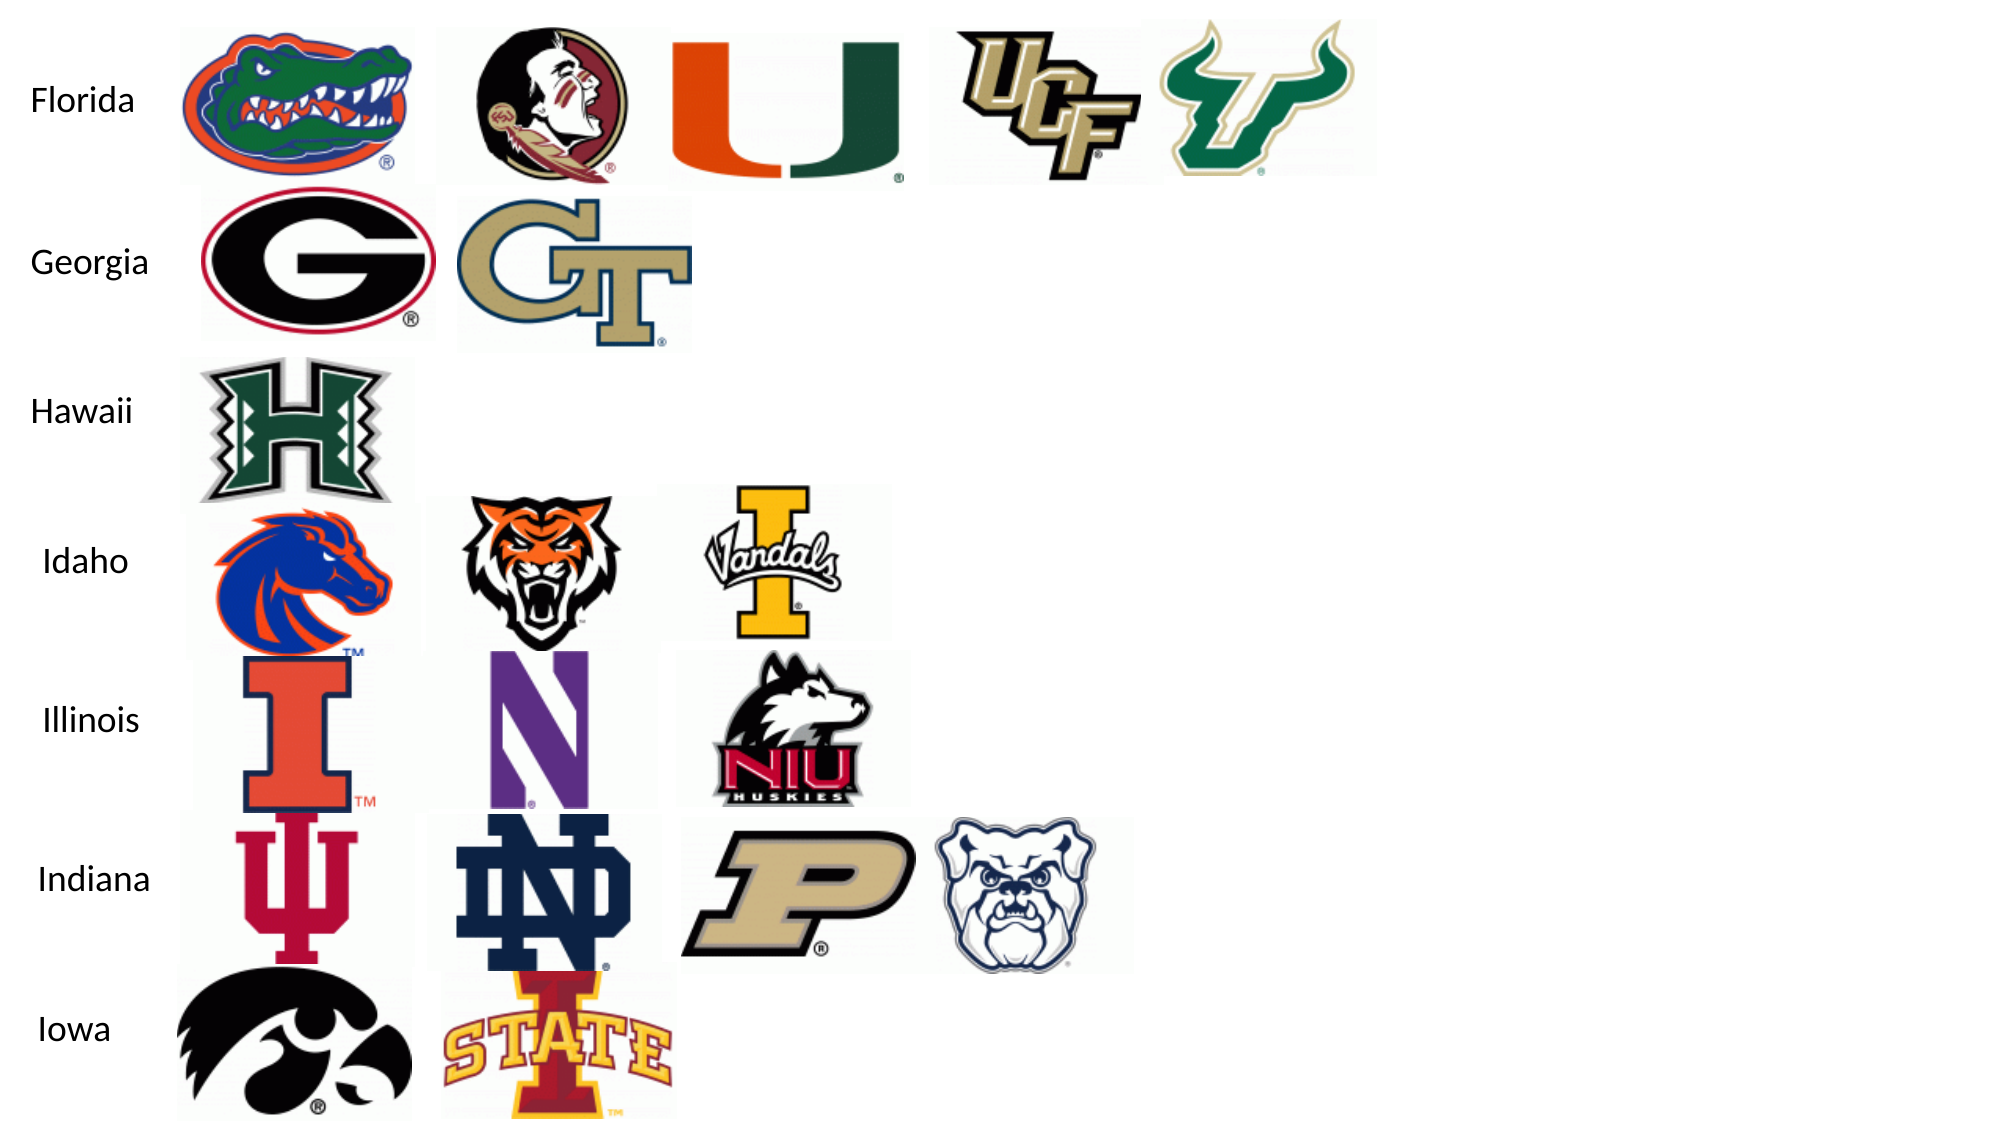

Florida
Georgia
Hawaii
Idaho
Illinois
Indiana
Iowa